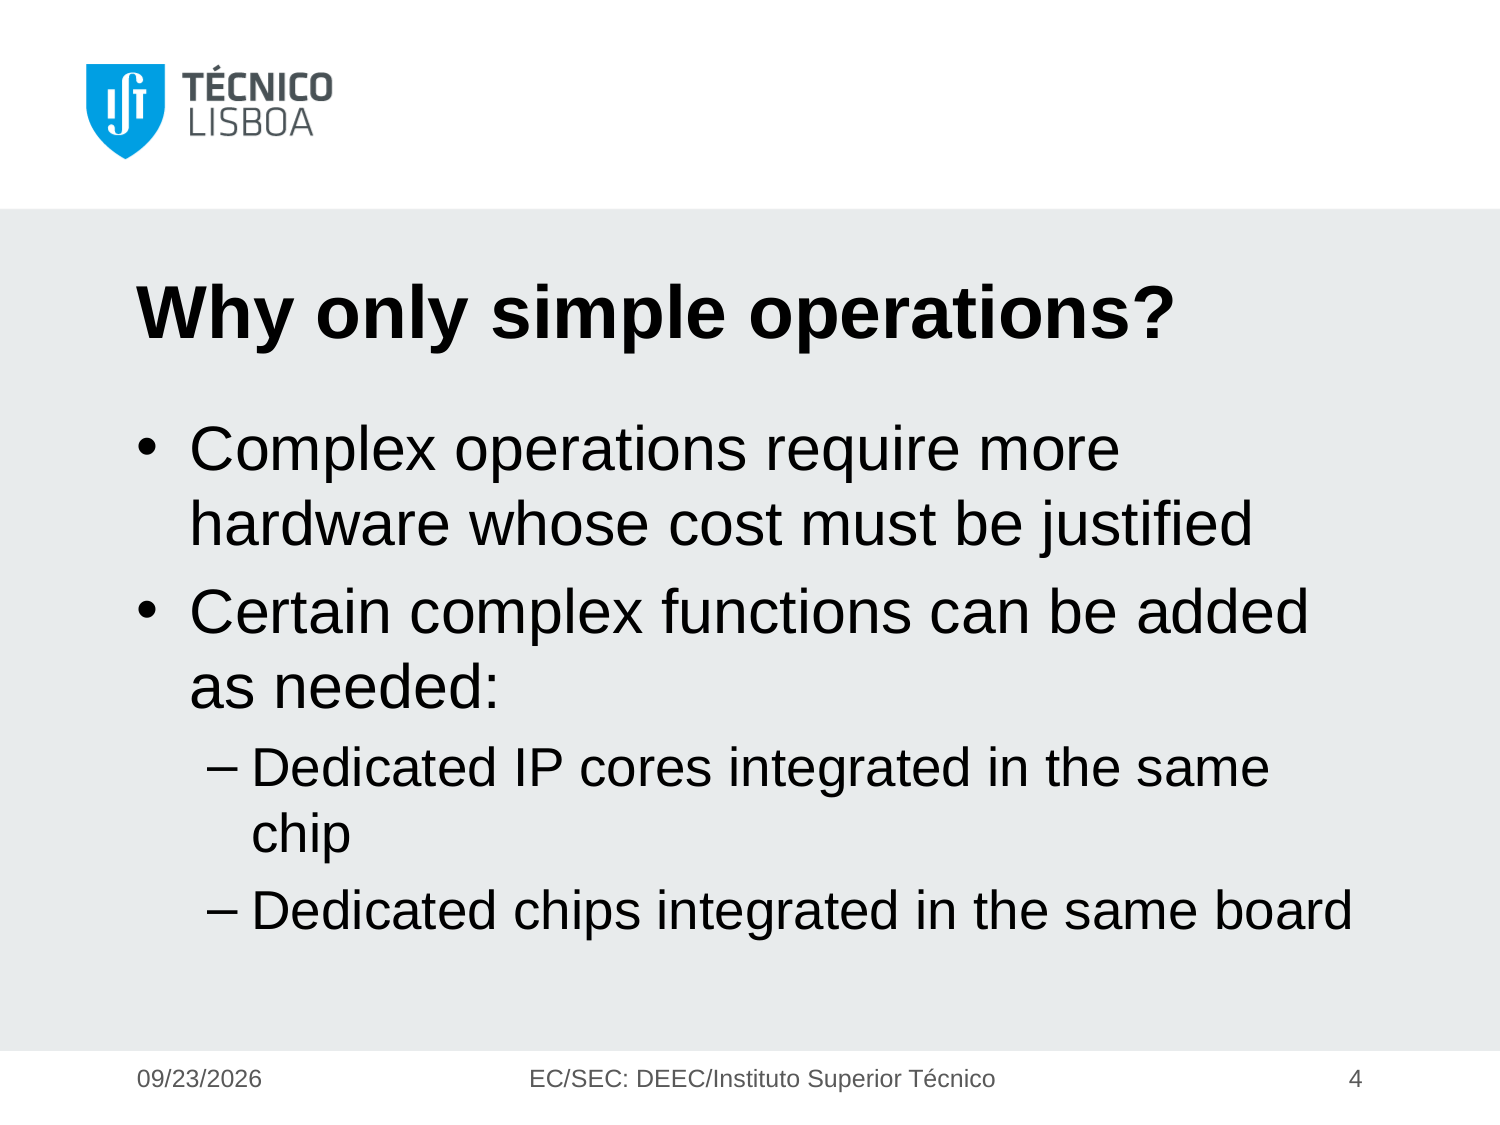

# Why only simple operations?
Complex operations require more hardware whose cost must be justified
Certain complex functions can be added as needed:
Dedicated IP cores integrated in the same chip
Dedicated chips integrated in the same board
EC/SEC: DEEC/Instituto Superior Técnico